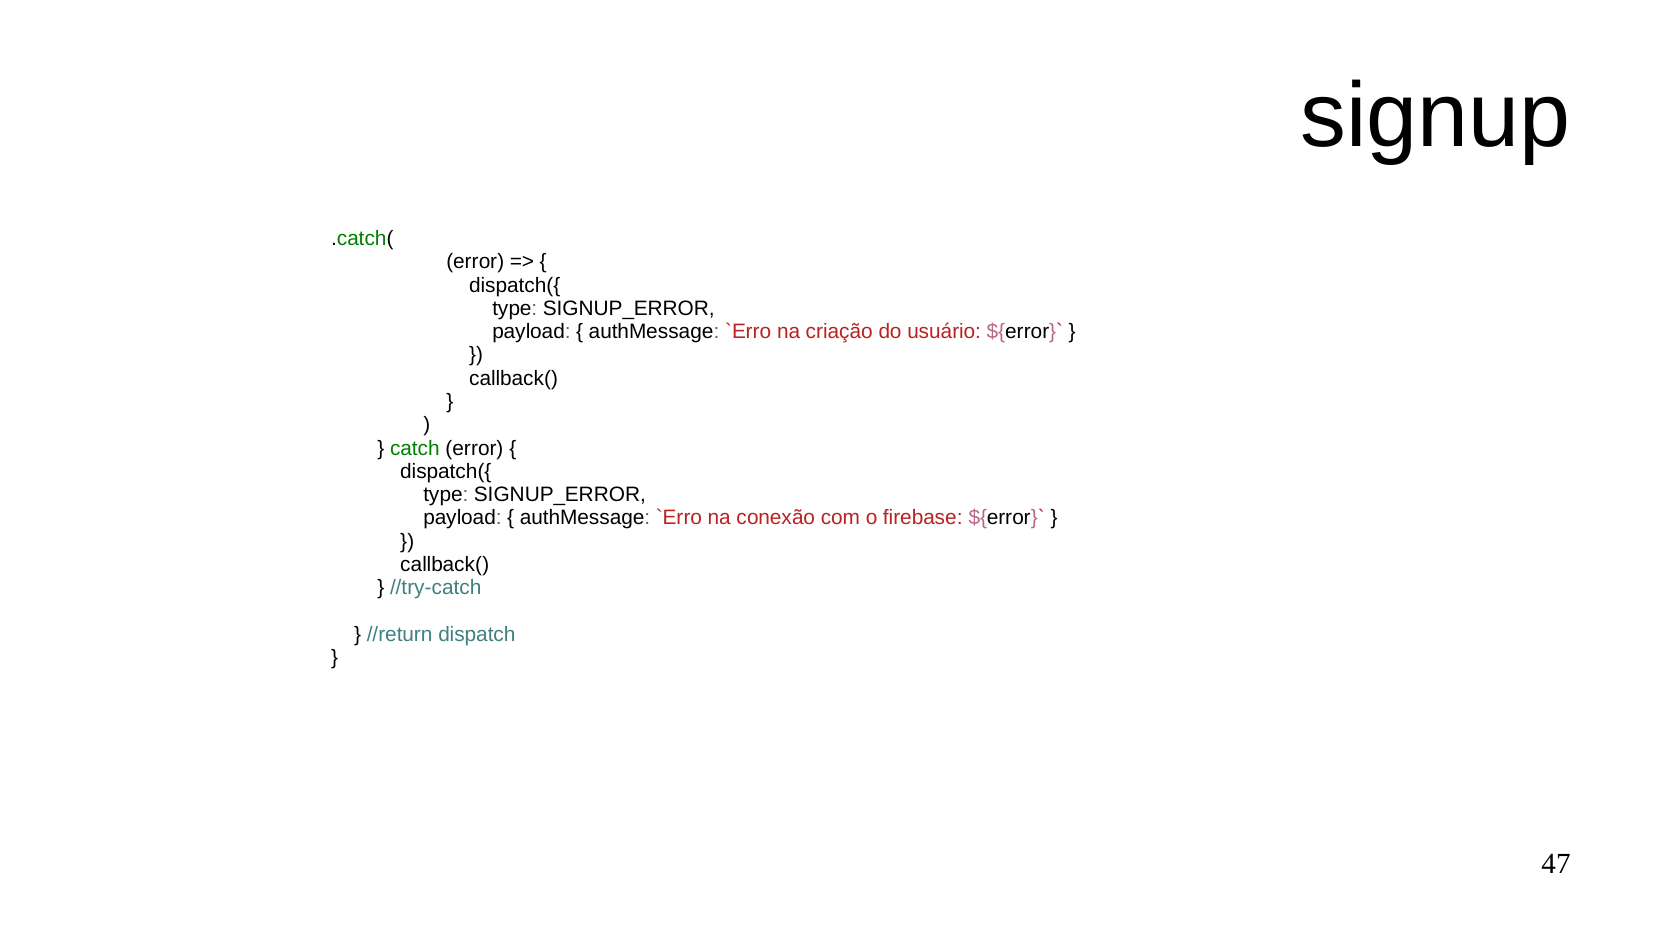

# signup
.catch(
 (error) => {
 dispatch({
 type: SIGNUP_ERROR,
 payload: { authMessage: `Erro na criação do usuário: ${error}` }
 })
 callback()
 }
 )
 } catch (error) {
 dispatch({
 type: SIGNUP_ERROR,
 payload: { authMessage: `Erro na conexão com o firebase: ${error}` }
 })
 callback()
 } //try-catch
 } //return dispatch
}
47